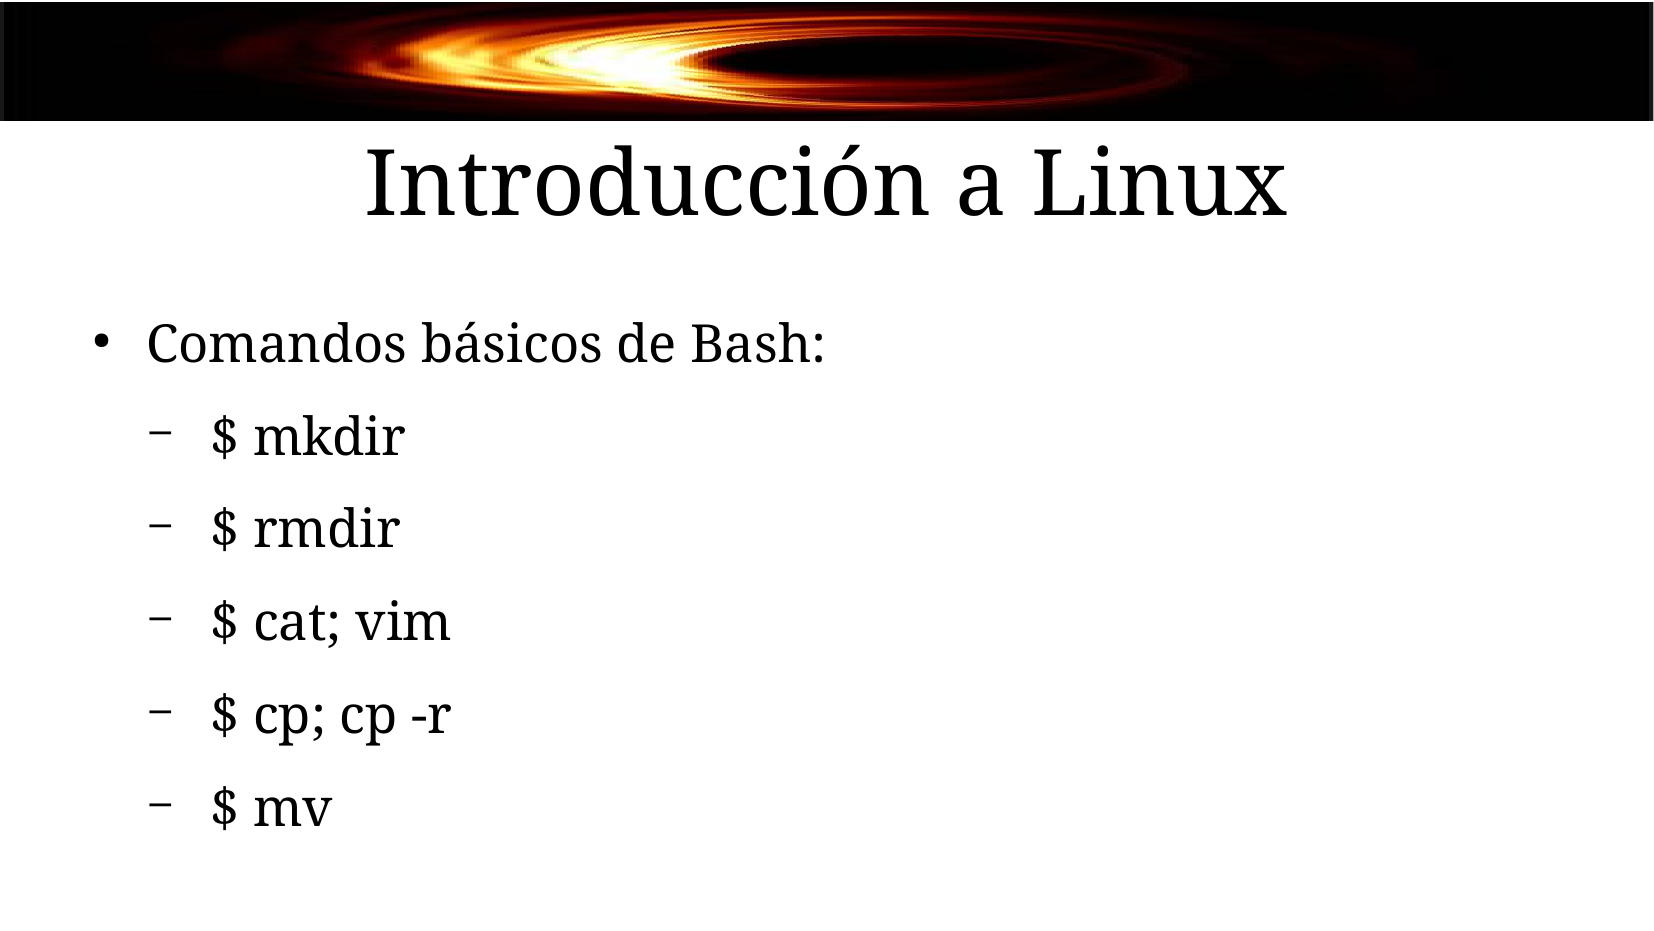

# Introducción a Linux
Comandos básicos de Bash:
$ mkdir
$ rmdir
$ cat; vim
$ cp; cp -r
$ mv